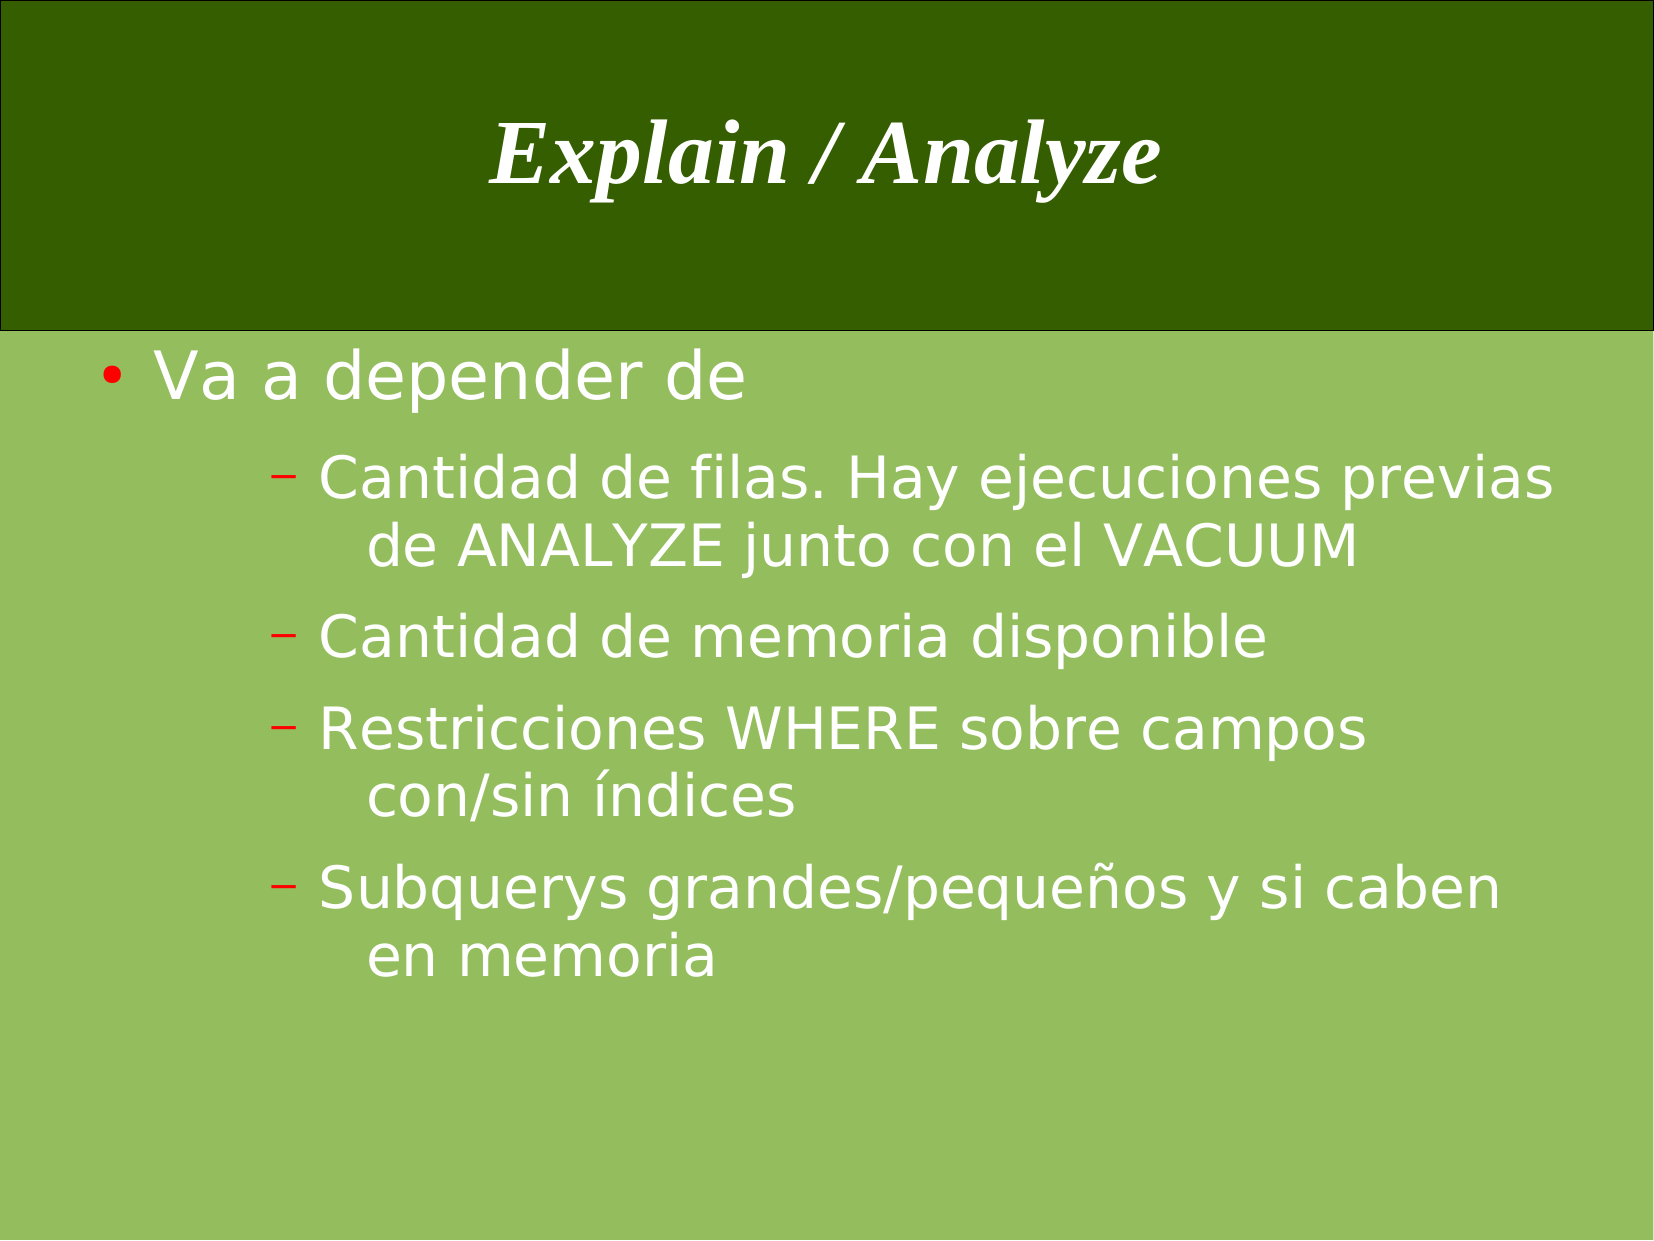

# Explain / Analyze
Va a depender de
Cantidad de filas. Hay ejecuciones previas de ANALYZE junto con el VACUUM
Cantidad de memoria disponible
Restricciones WHERE sobre campos con/sin índices
Subquerys grandes/pequeños y si caben en memoria